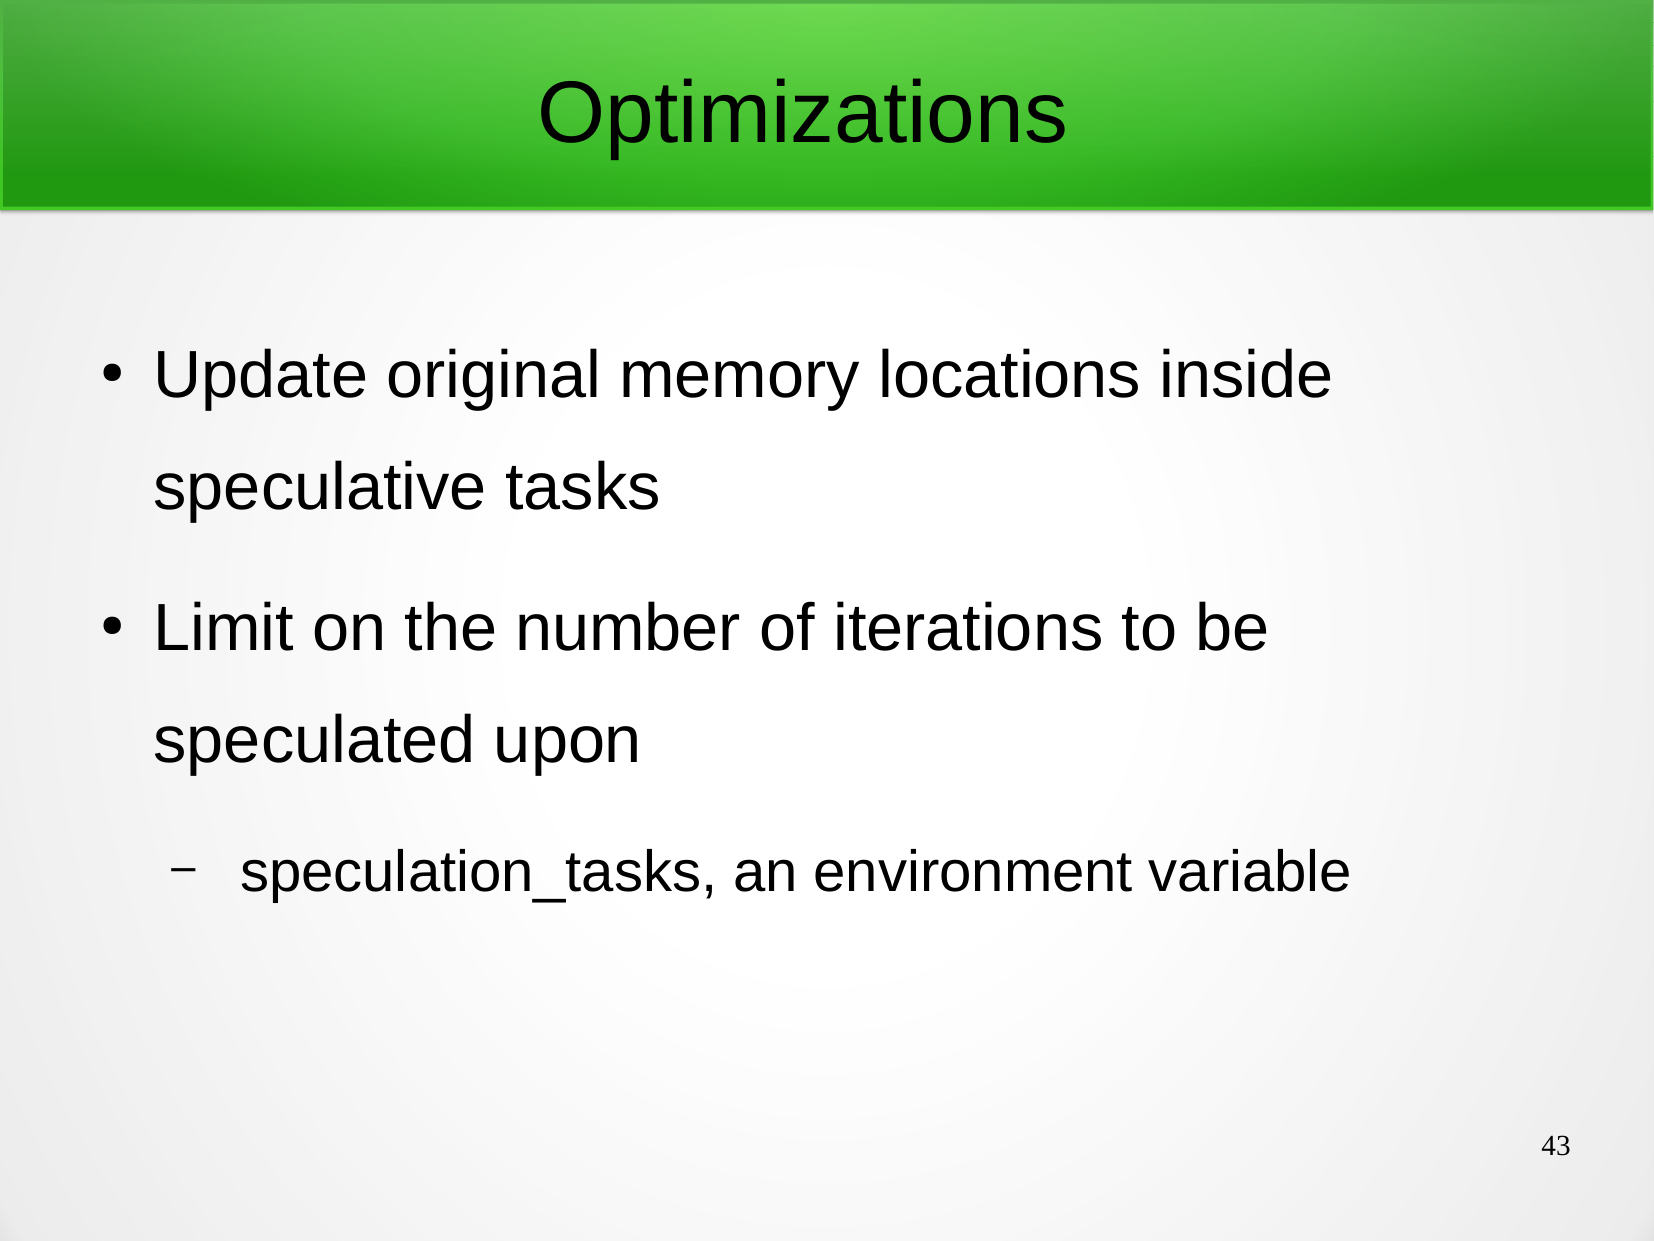

# Optimizations
Update original memory locations inside speculative tasks
Limit on the number of iterations to be speculated upon
 speculation_tasks, an environment variable
43